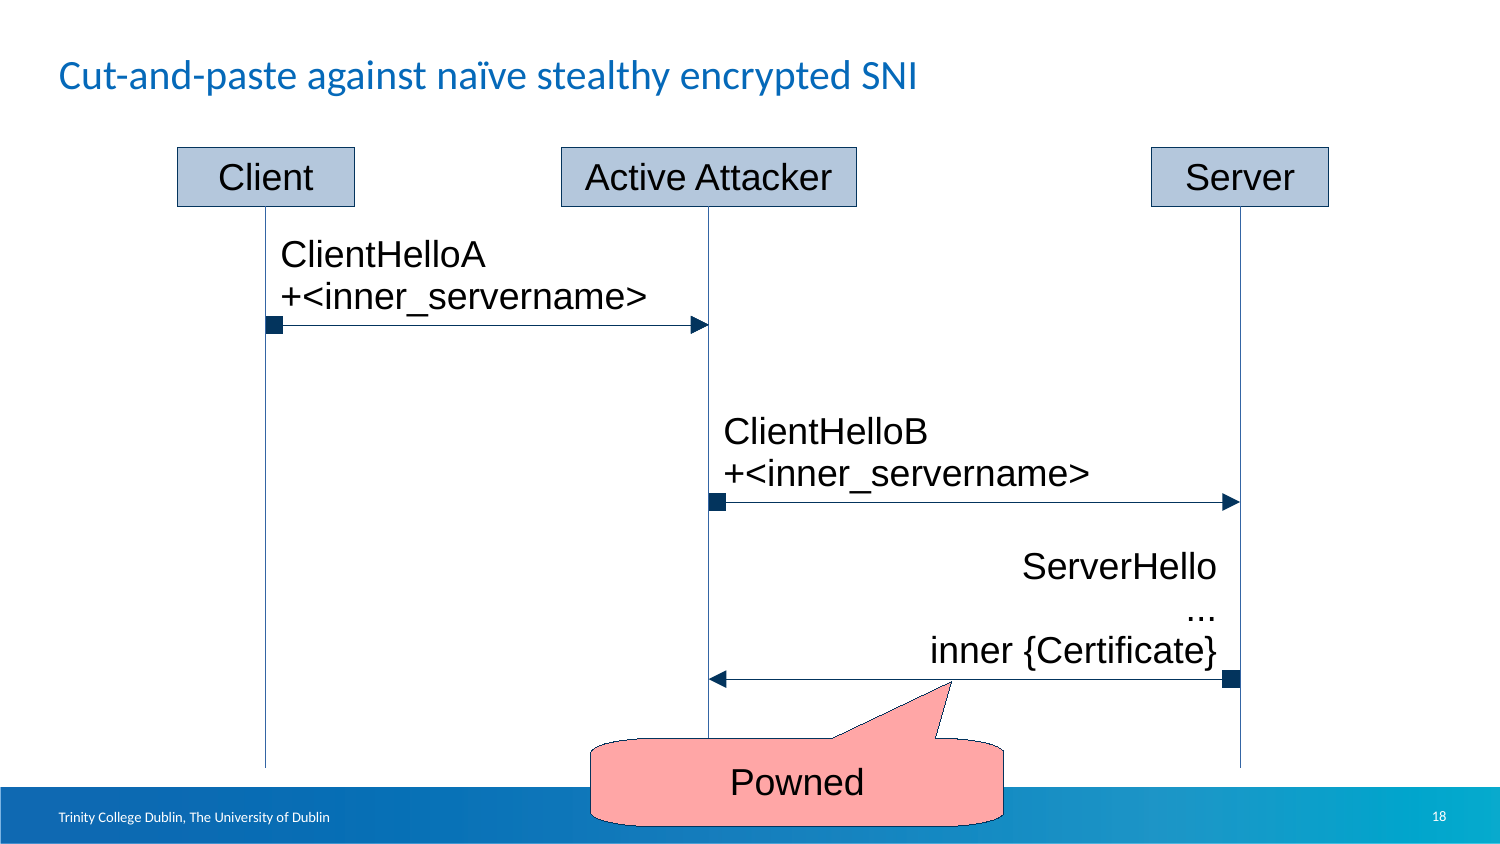

# Cut-and-paste against naïve stealthy encrypted SNI
Client
Active Attacker
Server
ClientHelloA
+<inner_servername>
ClientHelloB
+<inner_servername>
ServerHello
...
inner {Certificate}
Powned